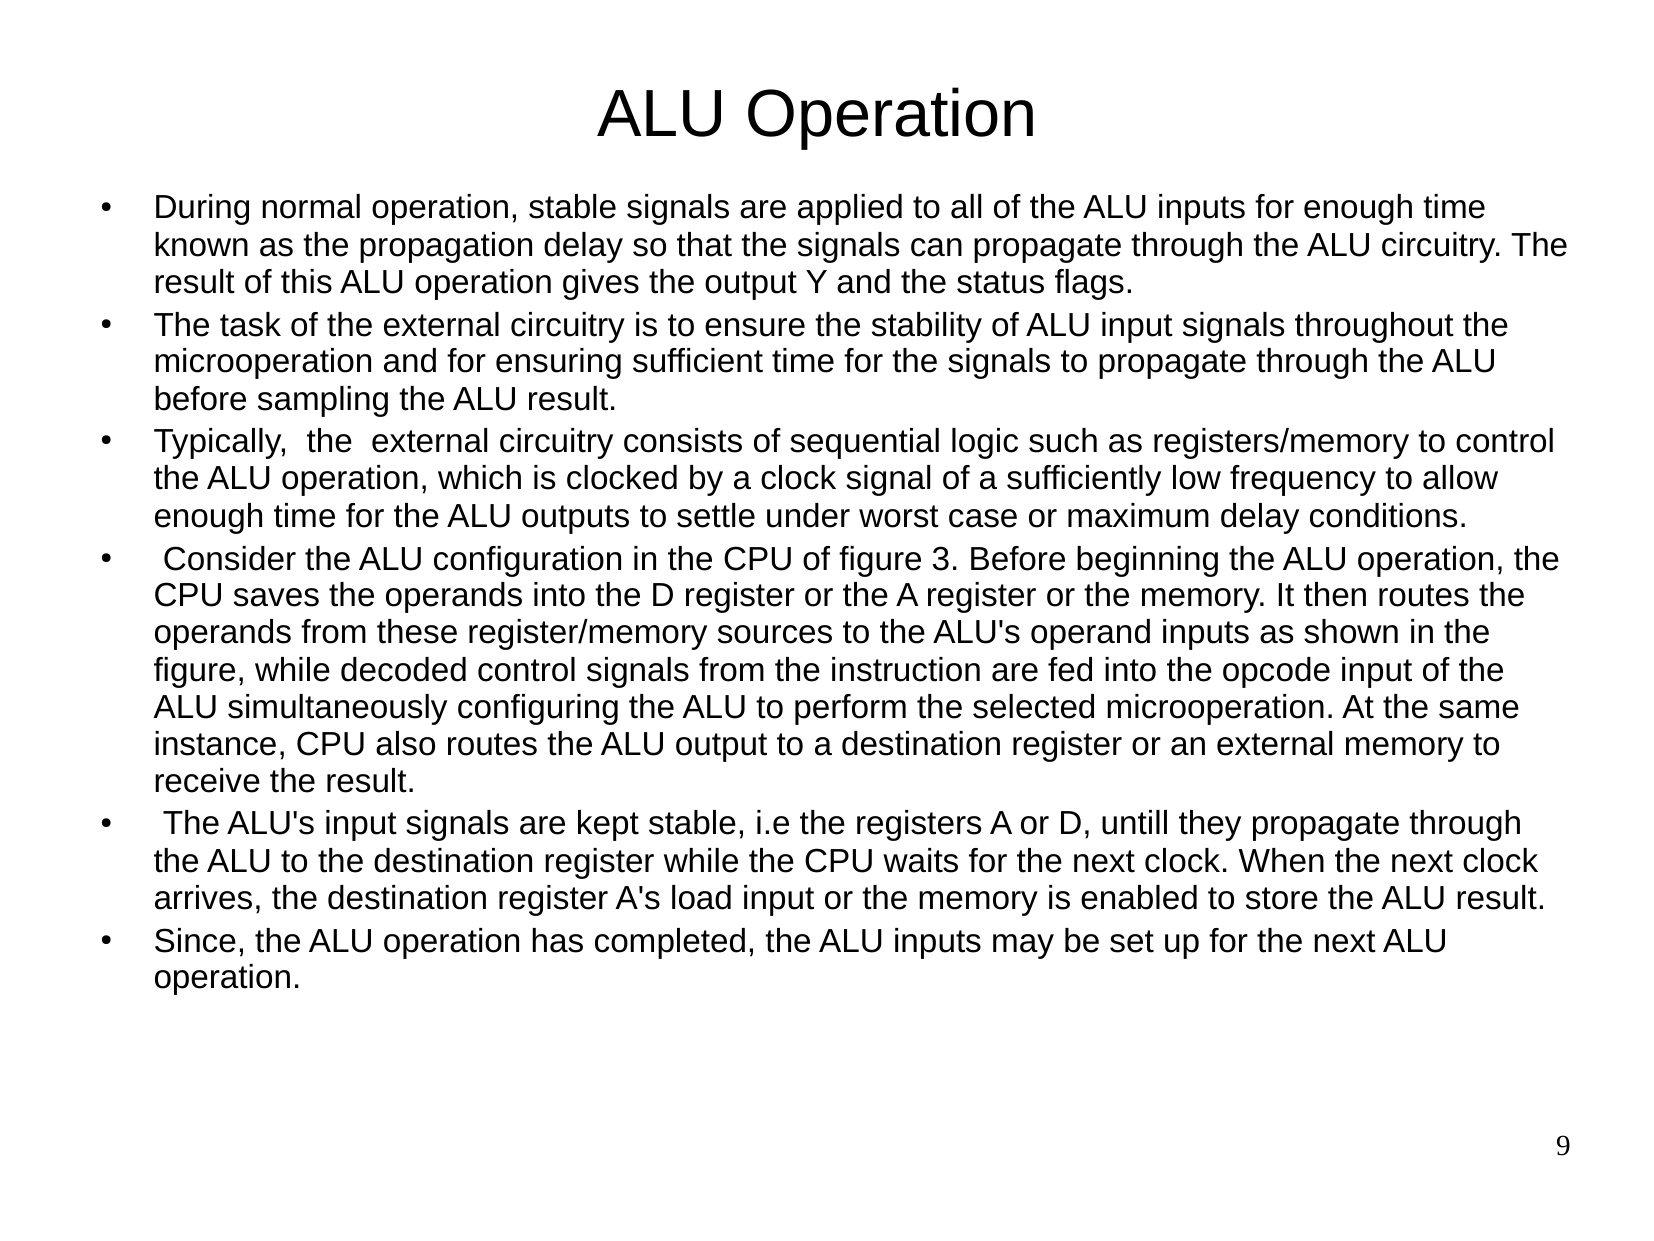

# ALU Operation
During normal operation, stable signals are applied to all of the ALU inputs for enough time known as the propagation delay so that the signals can propagate through the ALU circuitry. The result of this ALU operation gives the output Y and the status flags.
The task of the external circuitry is to ensure the stability of ALU input signals throughout the microoperation and for ensuring sufficient time for the signals to propagate through the ALU before sampling the ALU result.
Typically, the external circuitry consists of sequential logic such as registers/memory to control the ALU operation, which is clocked by a clock signal of a sufficiently low frequency to allow enough time for the ALU outputs to settle under worst case or maximum delay conditions.
 Consider the ALU configuration in the CPU of figure 3. Before beginning the ALU operation, the CPU saves the operands into the D register or the A register or the memory. It then routes the operands from these register/memory sources to the ALU's operand inputs as shown in the figure, while decoded control signals from the instruction are fed into the opcode input of the ALU simultaneously configuring the ALU to perform the selected microoperation. At the same instance, CPU also routes the ALU output to a destination register or an external memory to receive the result.
 The ALU's input signals are kept stable, i.e the registers A or D, untill they propagate through the ALU to the destination register while the CPU waits for the next clock. When the next clock arrives, the destination register A's load input or the memory is enabled to store the ALU result.
Since, the ALU operation has completed, the ALU inputs may be set up for the next ALU operation.
9